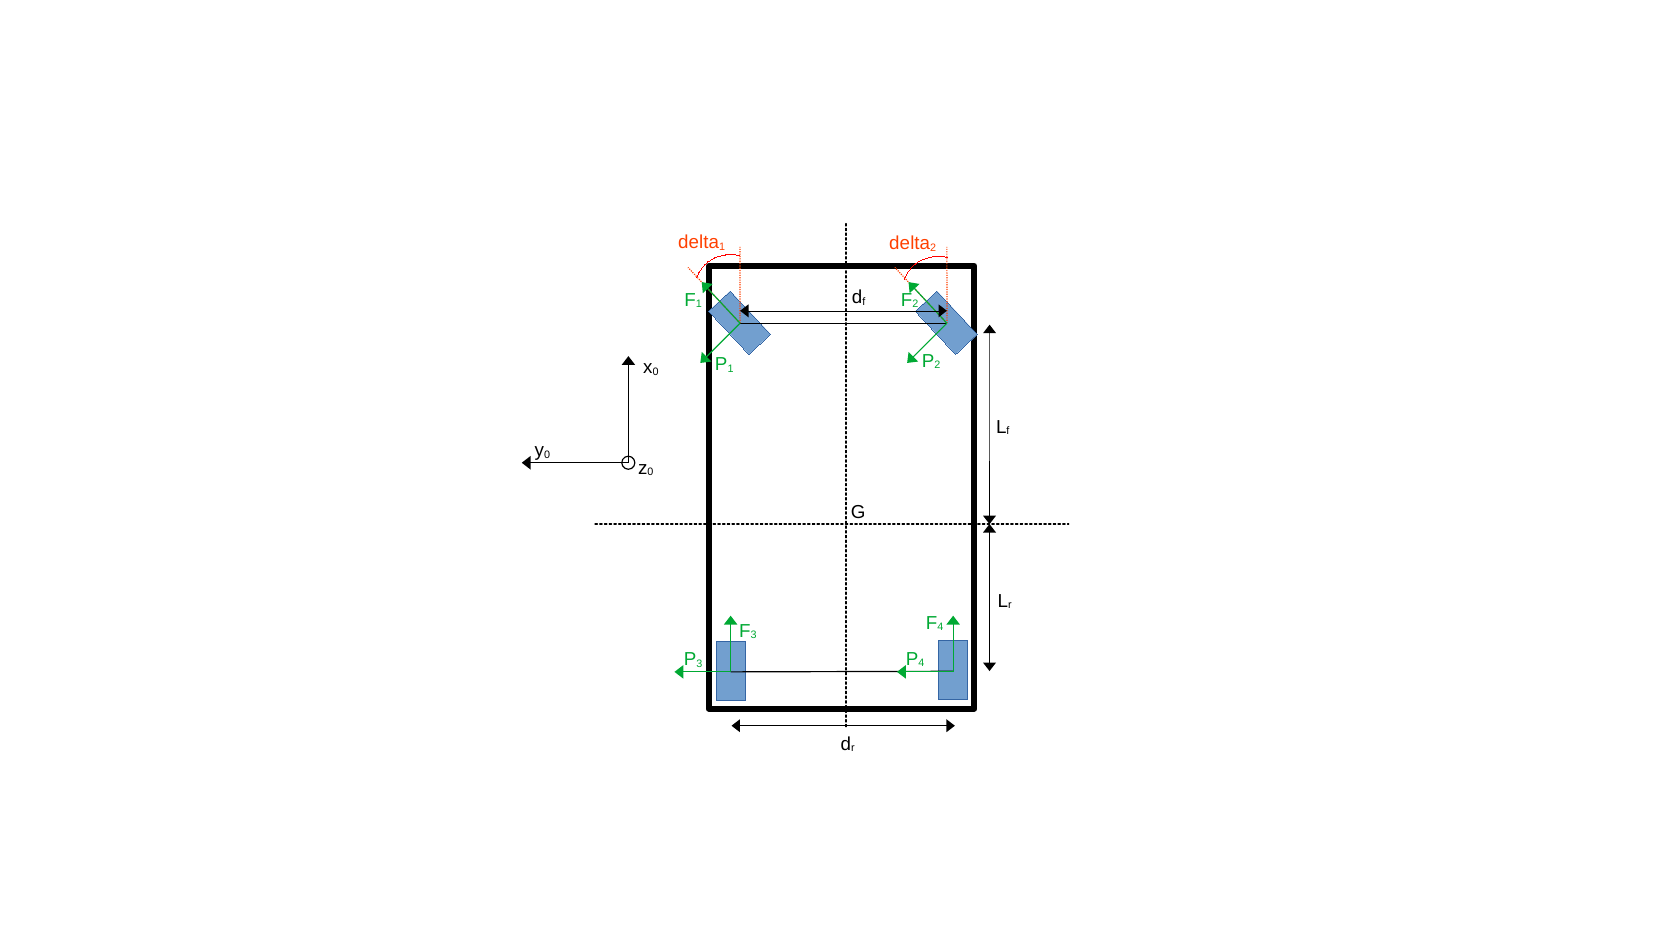

#
delta1
delta2
df
F1
F2
P2
P1
x0
Lf
y0
z0
G
Lr
F4
F3
P4
P3
dr